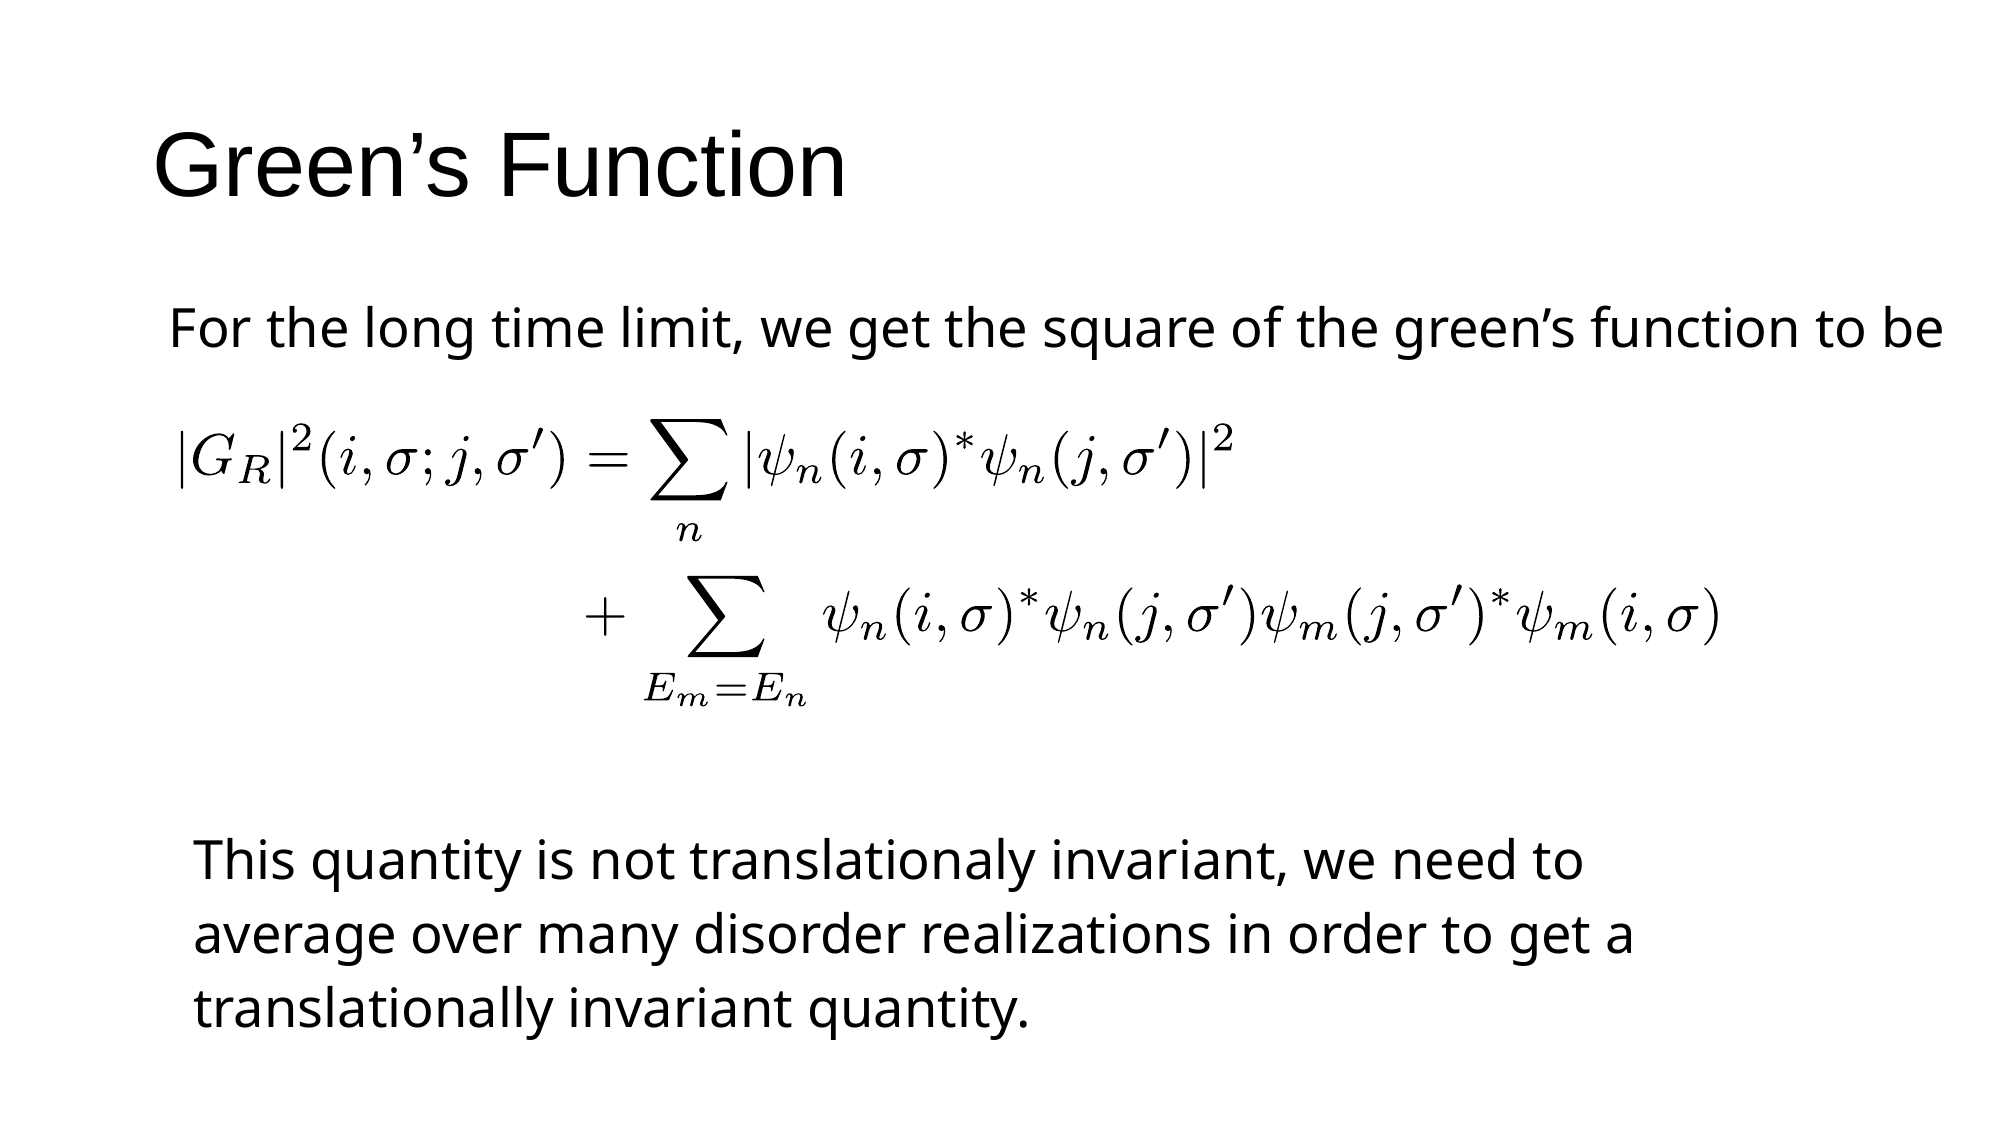

# Green’s Function
For the long time limit, we get the square of the green’s function to be
This quantity is not translationaly invariant, we need to average over many disorder realizations in order to get a translationally invariant quantity.